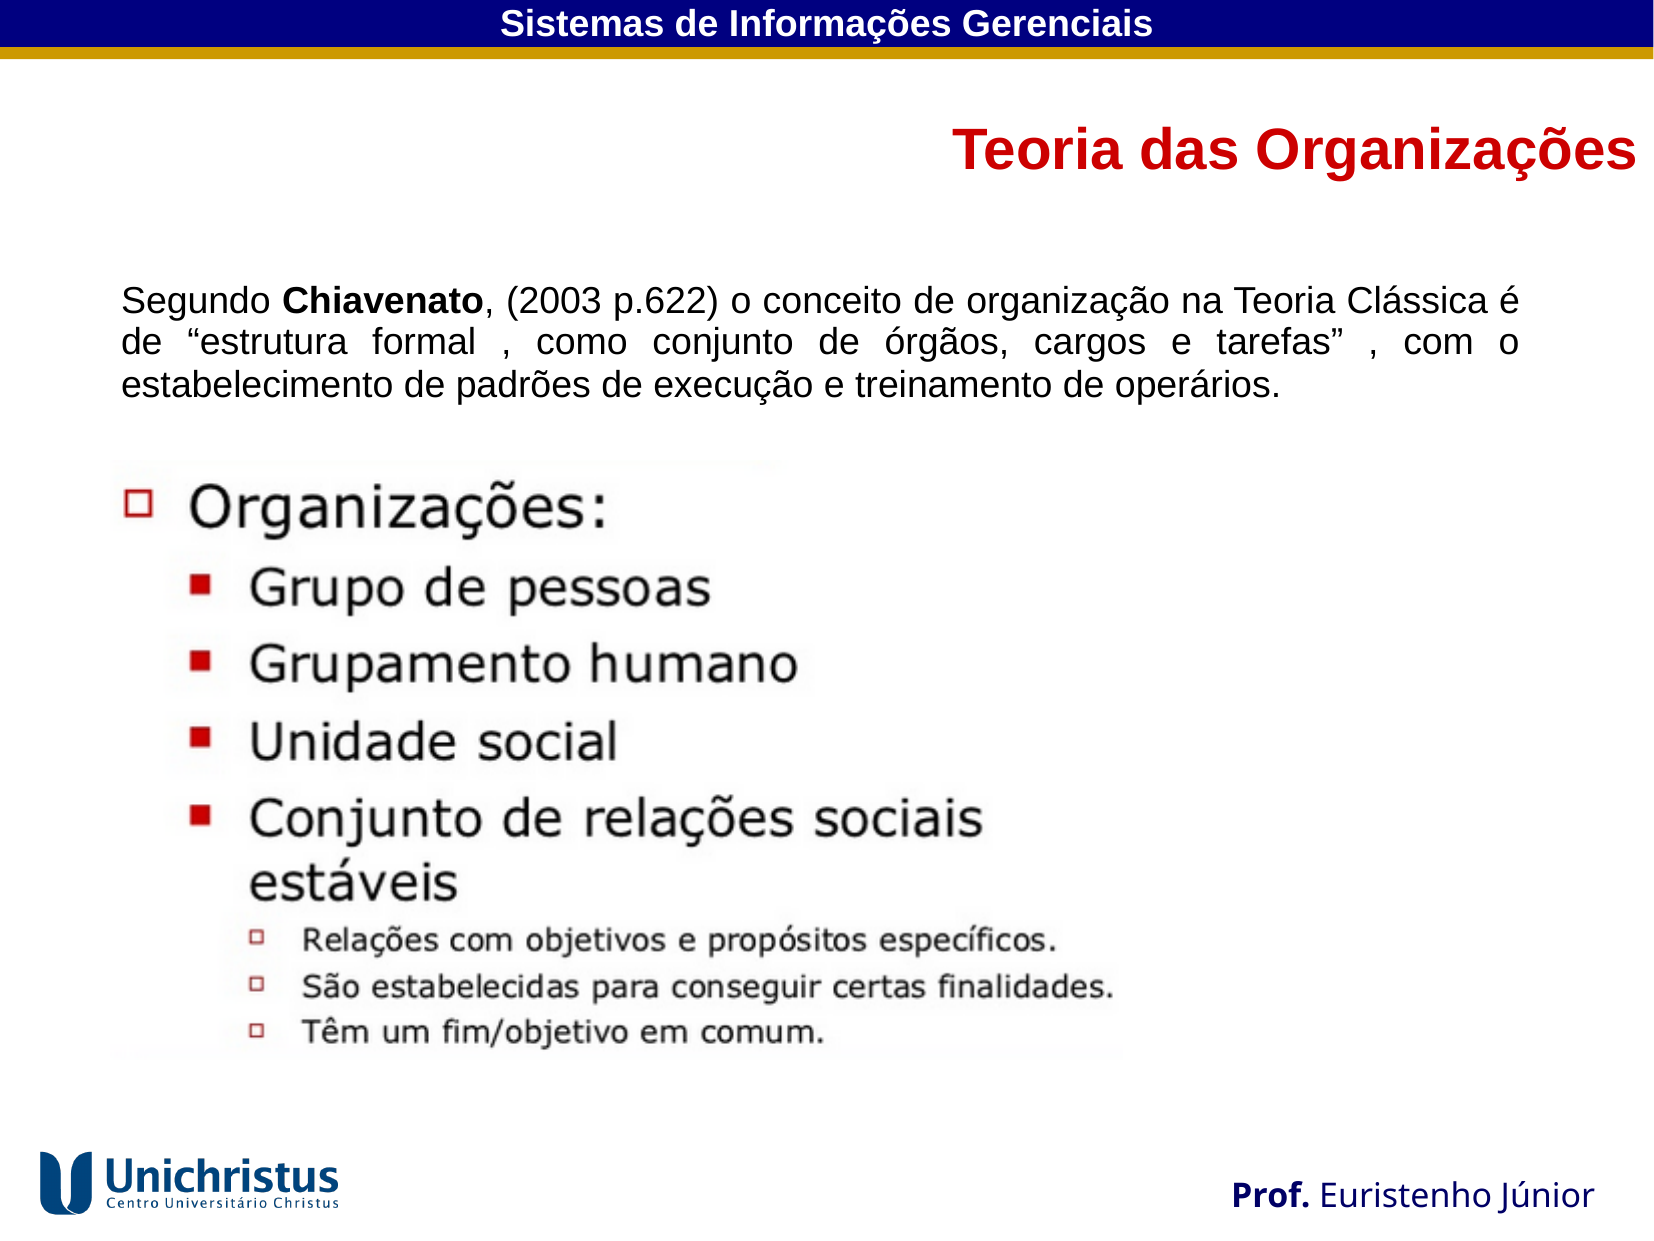

Sistemas de Informações Gerenciais
Teoria das Organizações
Segundo Chiavenato, (2003 p.622) o conceito de organização na Teoria Clássica é de “estrutura formal , como conjunto de órgãos, cargos e tarefas” , com o estabelecimento de padrões de execução e treinamento de operários.
Prof. Euristenho Júnior